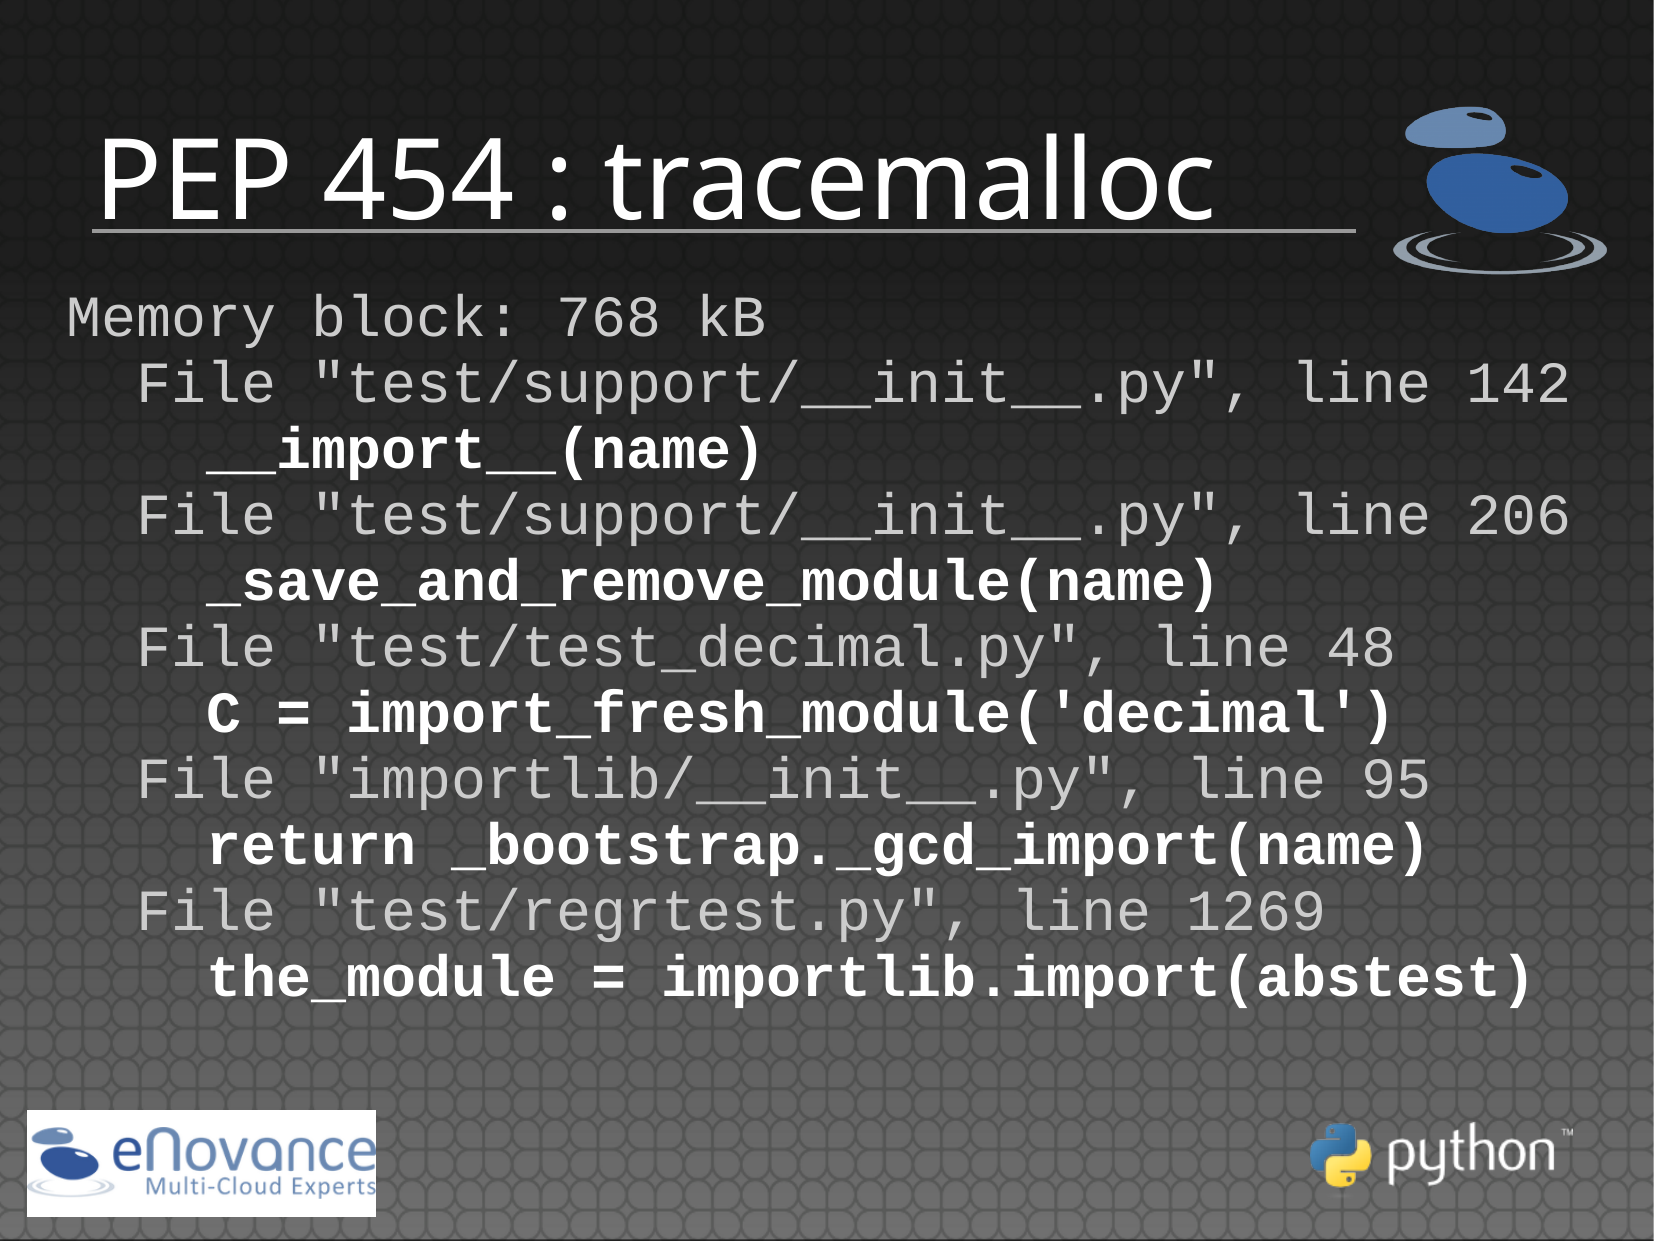

PEP 454 : tracemalloc
# Memory block: 768 kB File "test/support/__init__.py", line 142 __import__(name) File "test/support/__init__.py", line 206 _save_and_remove_module(name) File "test/test_decimal.py", line 48 C = import_fresh_module('decimal') File "importlib/__init__.py", line 95 return _bootstrap._gcd_import(name) File "test/regrtest.py", line 1269 the_module = importlib.import(abstest)